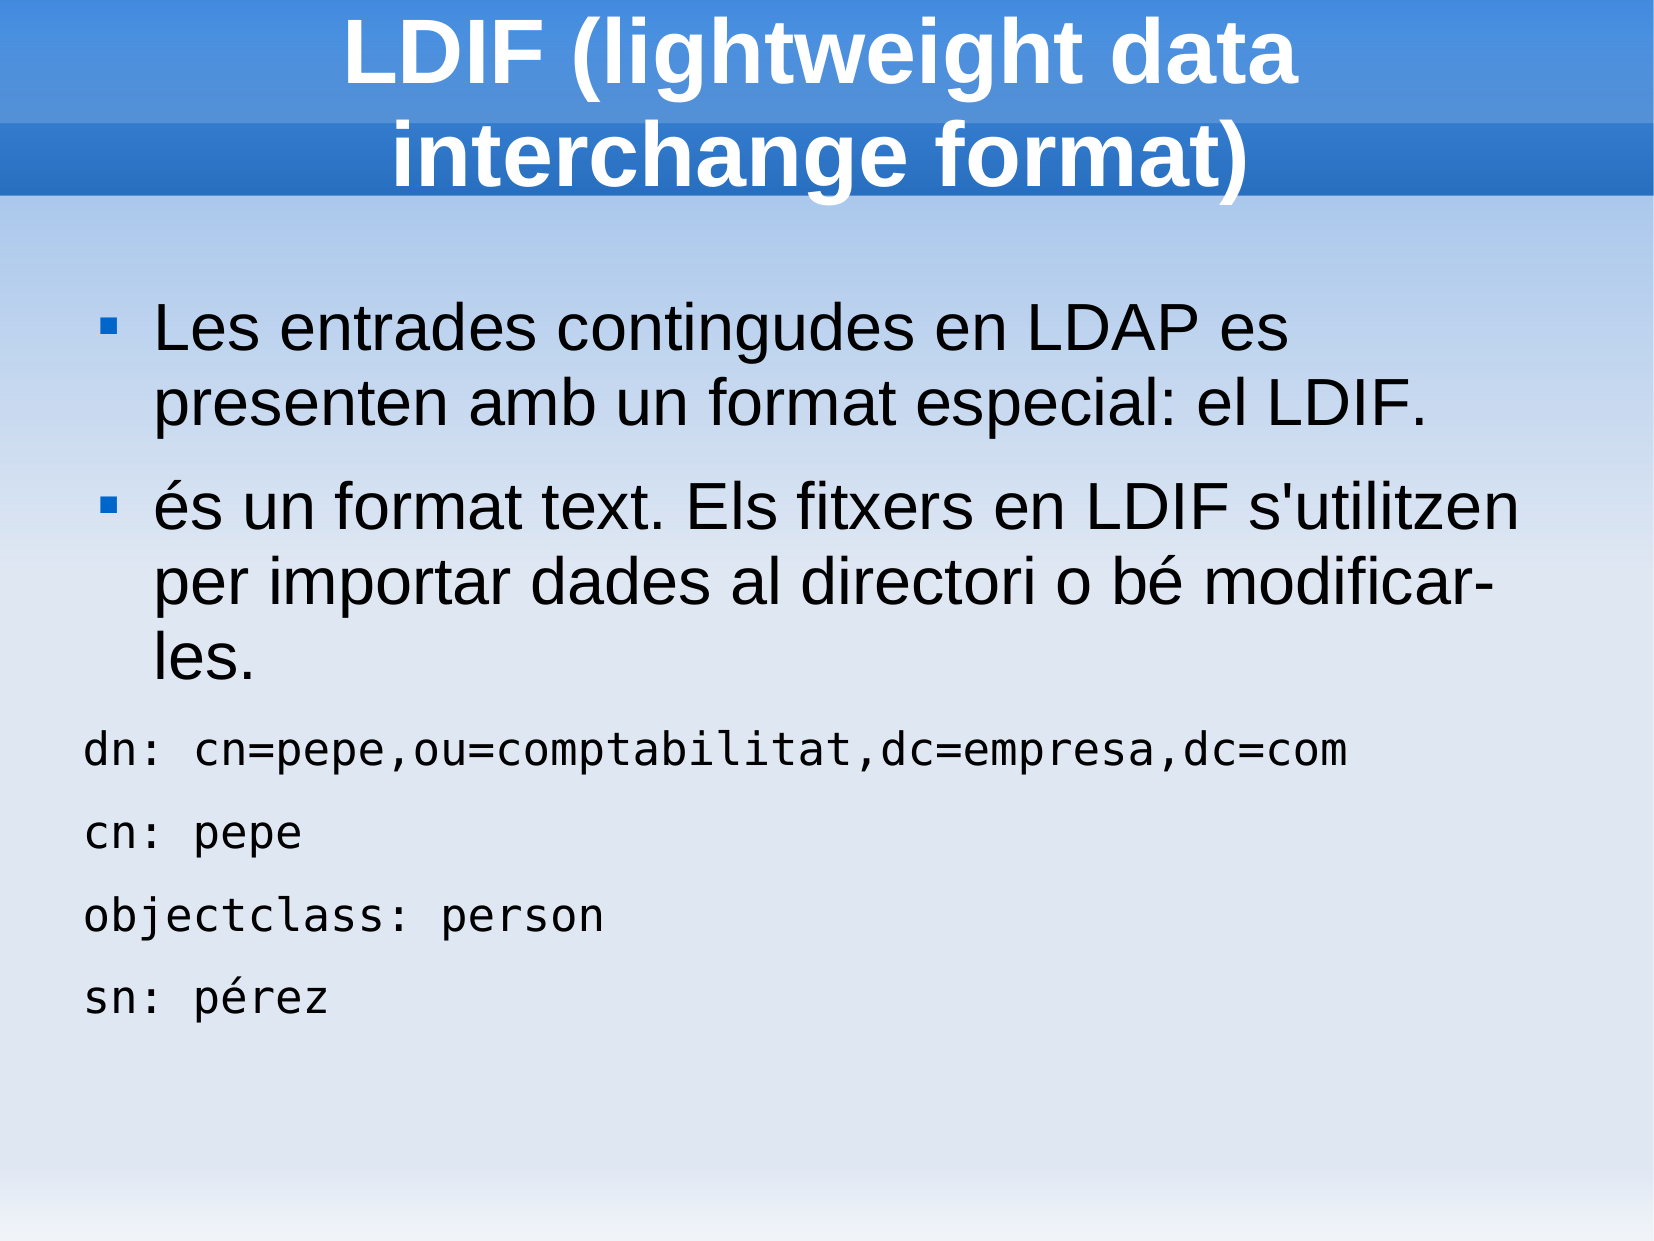

# LDIF (lightweight data interchange format)
Les entrades contingudes en LDAP es presenten amb un format especial: el LDIF.
és un format text. Els fitxers en LDIF s'utilitzen per importar dades al directori o bé modificar-les.
dn: cn=pepe,ou=comptabilitat,dc=empresa,dc=com
cn: pepe
objectclass: person
sn: pérez